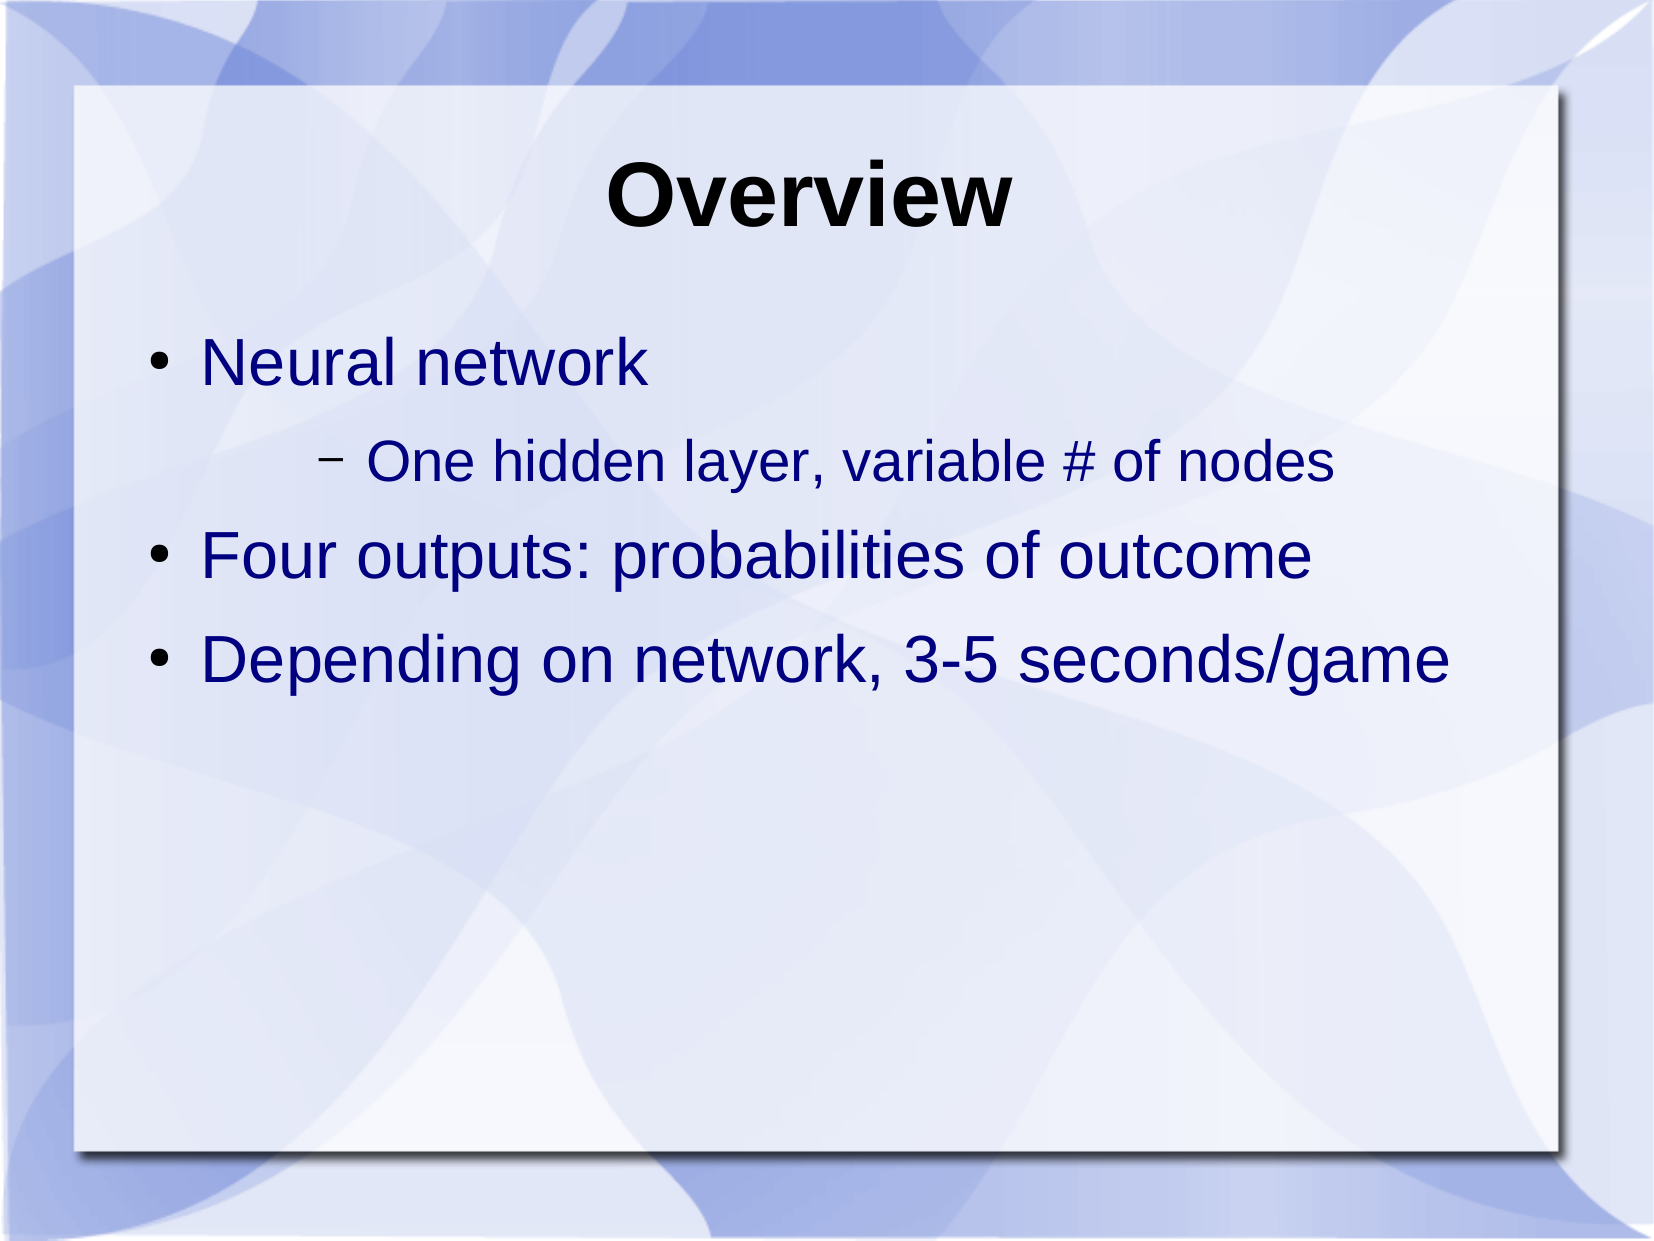

# Overview
Neural network
One hidden layer, variable # of nodes
Four outputs: probabilities of outcome
Depending on network, 3-5 seconds/game